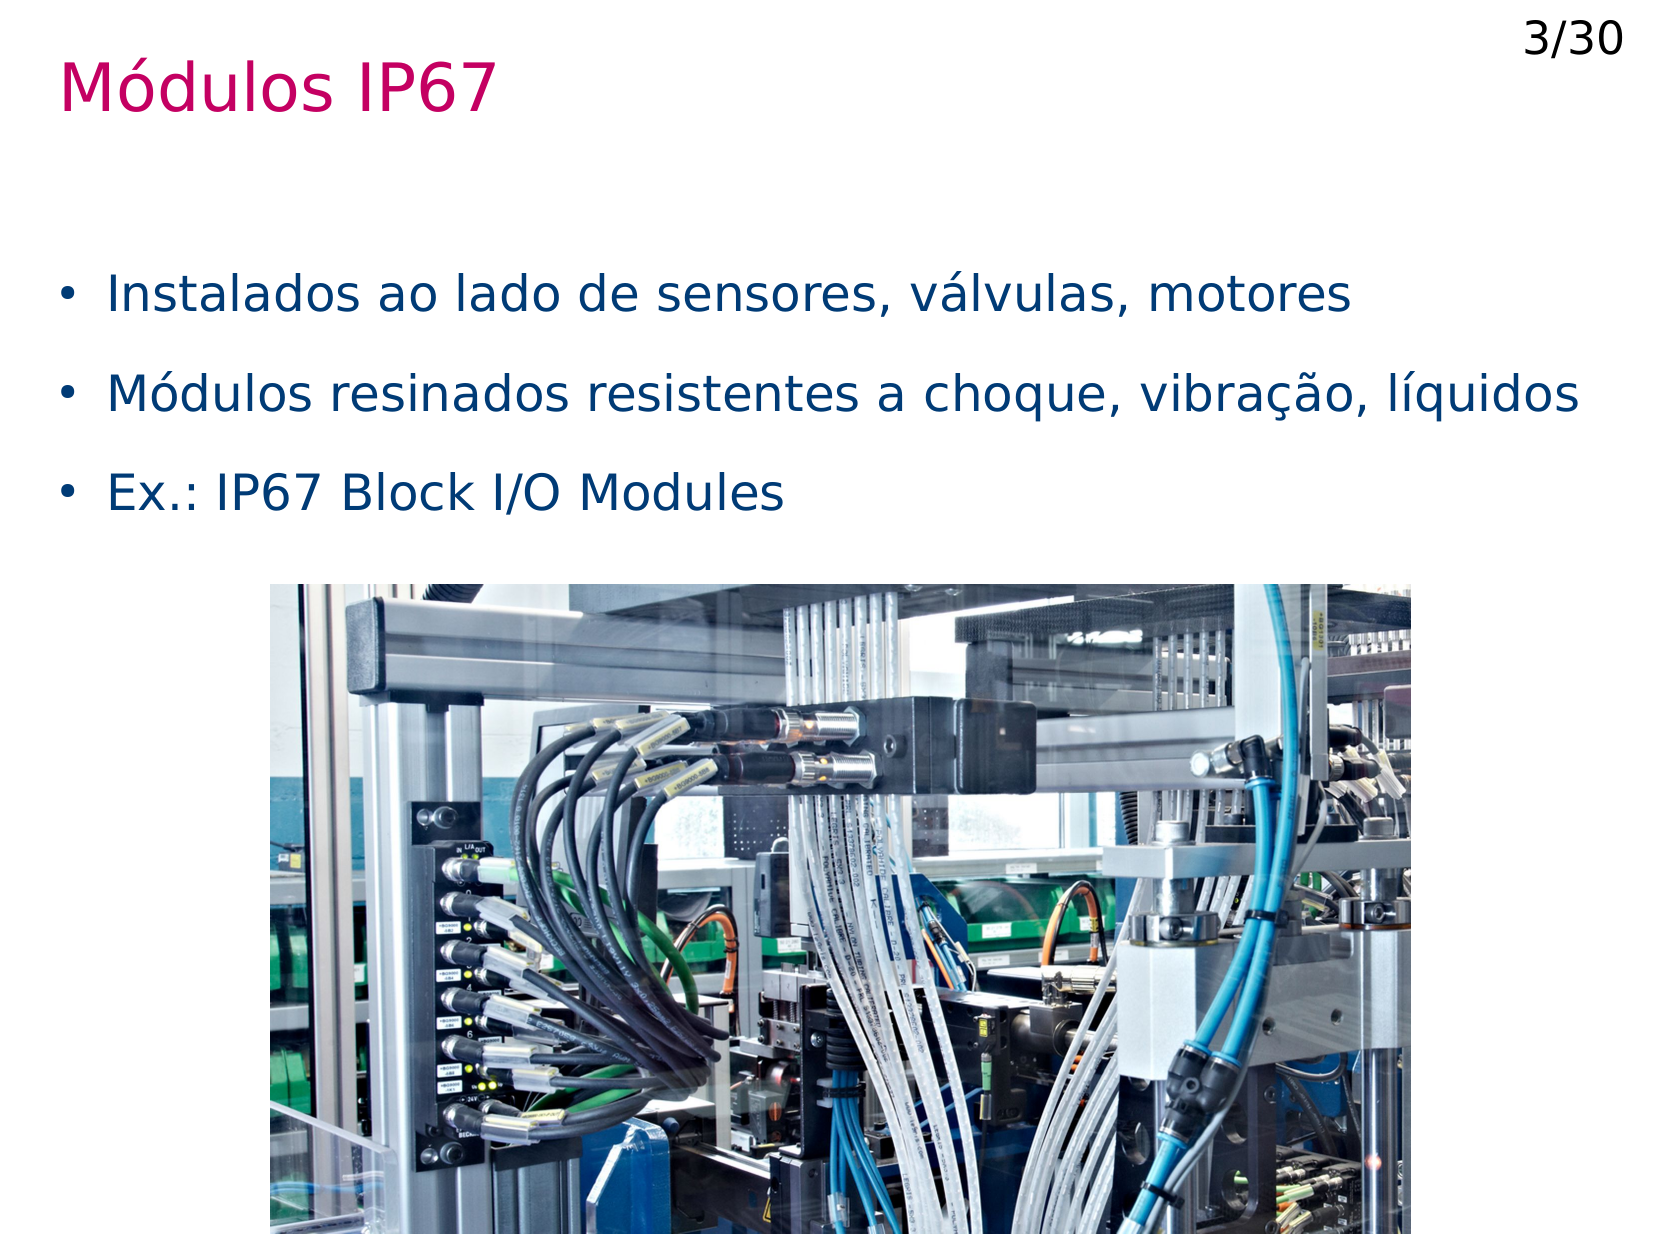

3
# Módulos IP67
Instalados ao lado de sensores, válvulas, motores
Módulos resinados resistentes a choque, vibração, líquidos
Ex.: IP67 Block I/O Modules